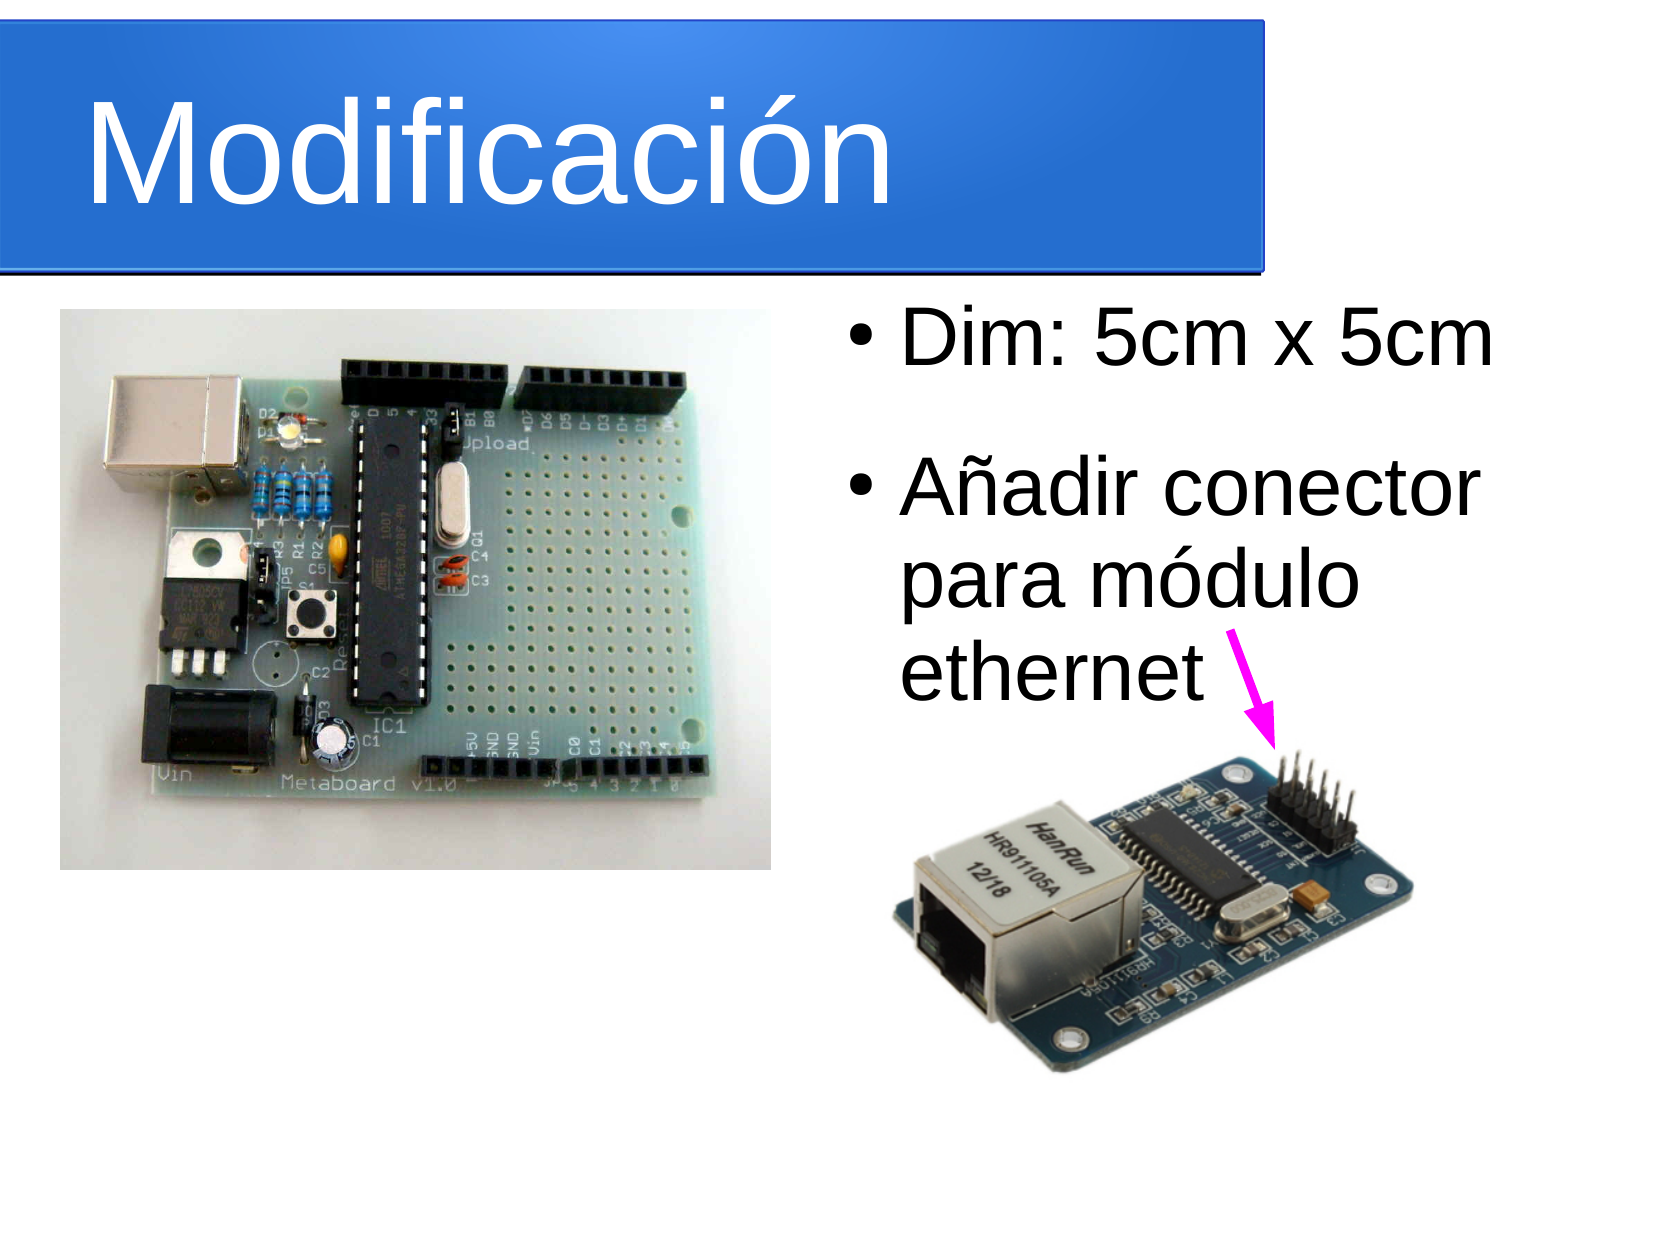

# Modificación
Dim: 5cm x 5cm
Añadir conector para módulo ethernet